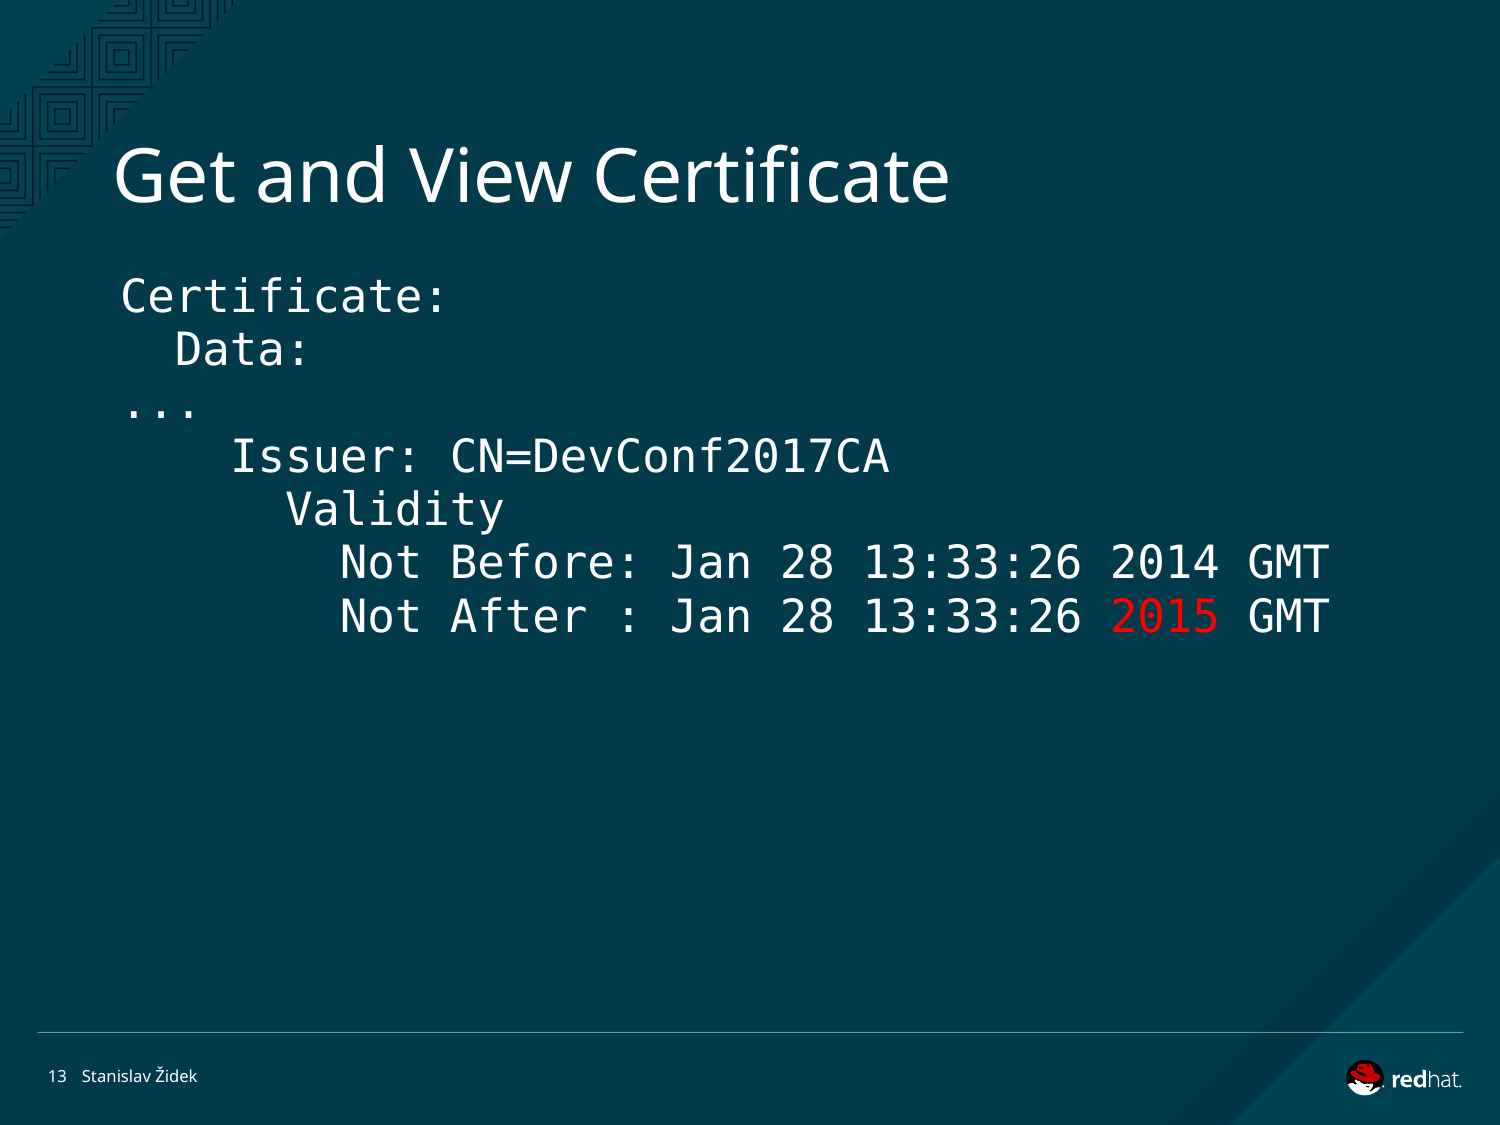

# Get and View Certificate
Certificate:
 Data:
...
 Issuer: CN=DevConf2017CA
 Validity
 Not Before: Jan 28 13:33:26 2014 GMT
 Not After : Jan 28 13:33:26 2015 GMT
13
Stanislav Židek